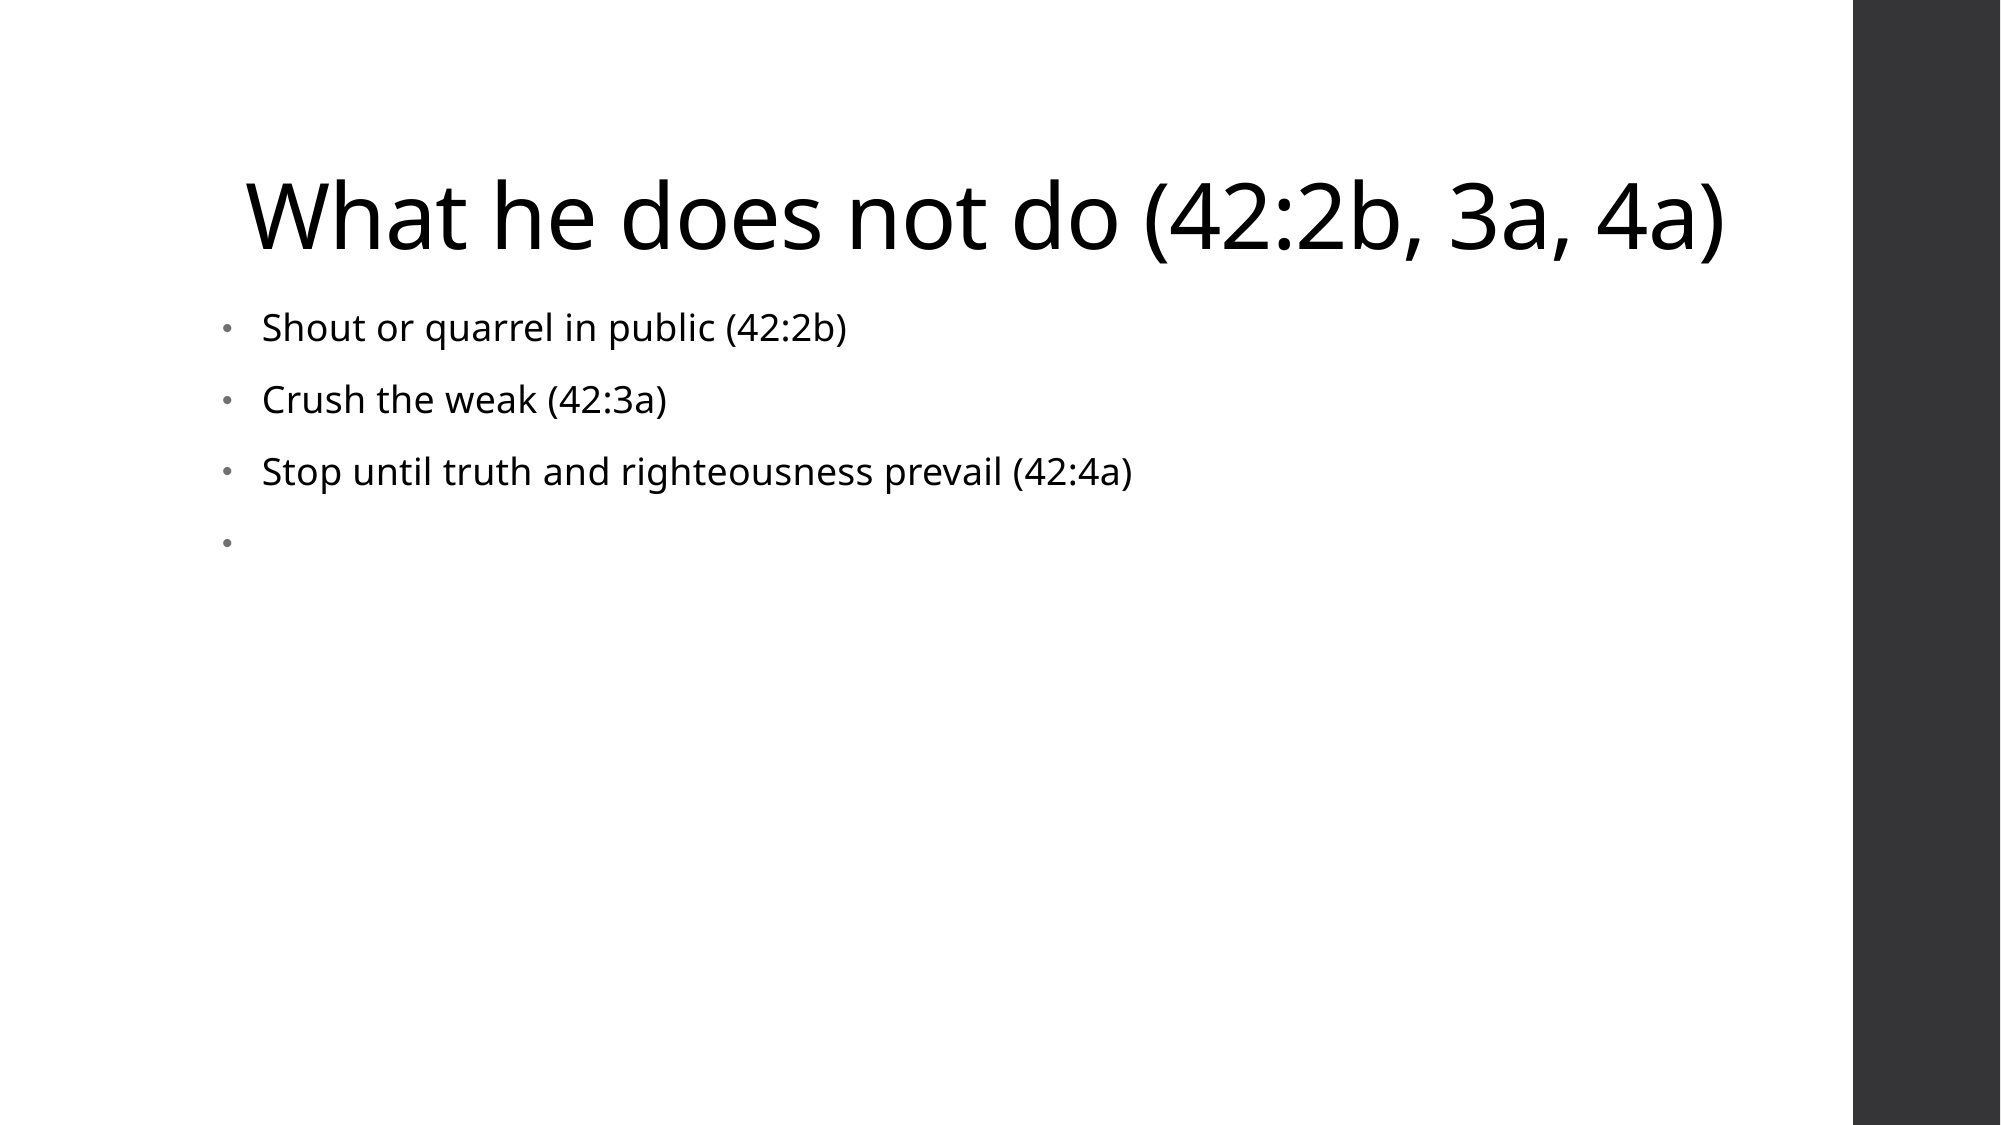

# What he does not do (42:2b, 3a, 4a)
 Shout or quarrel in public (42:2b)
 Crush the weak (42:3a)
 Stop until truth and righteousness prevail (42:4a)